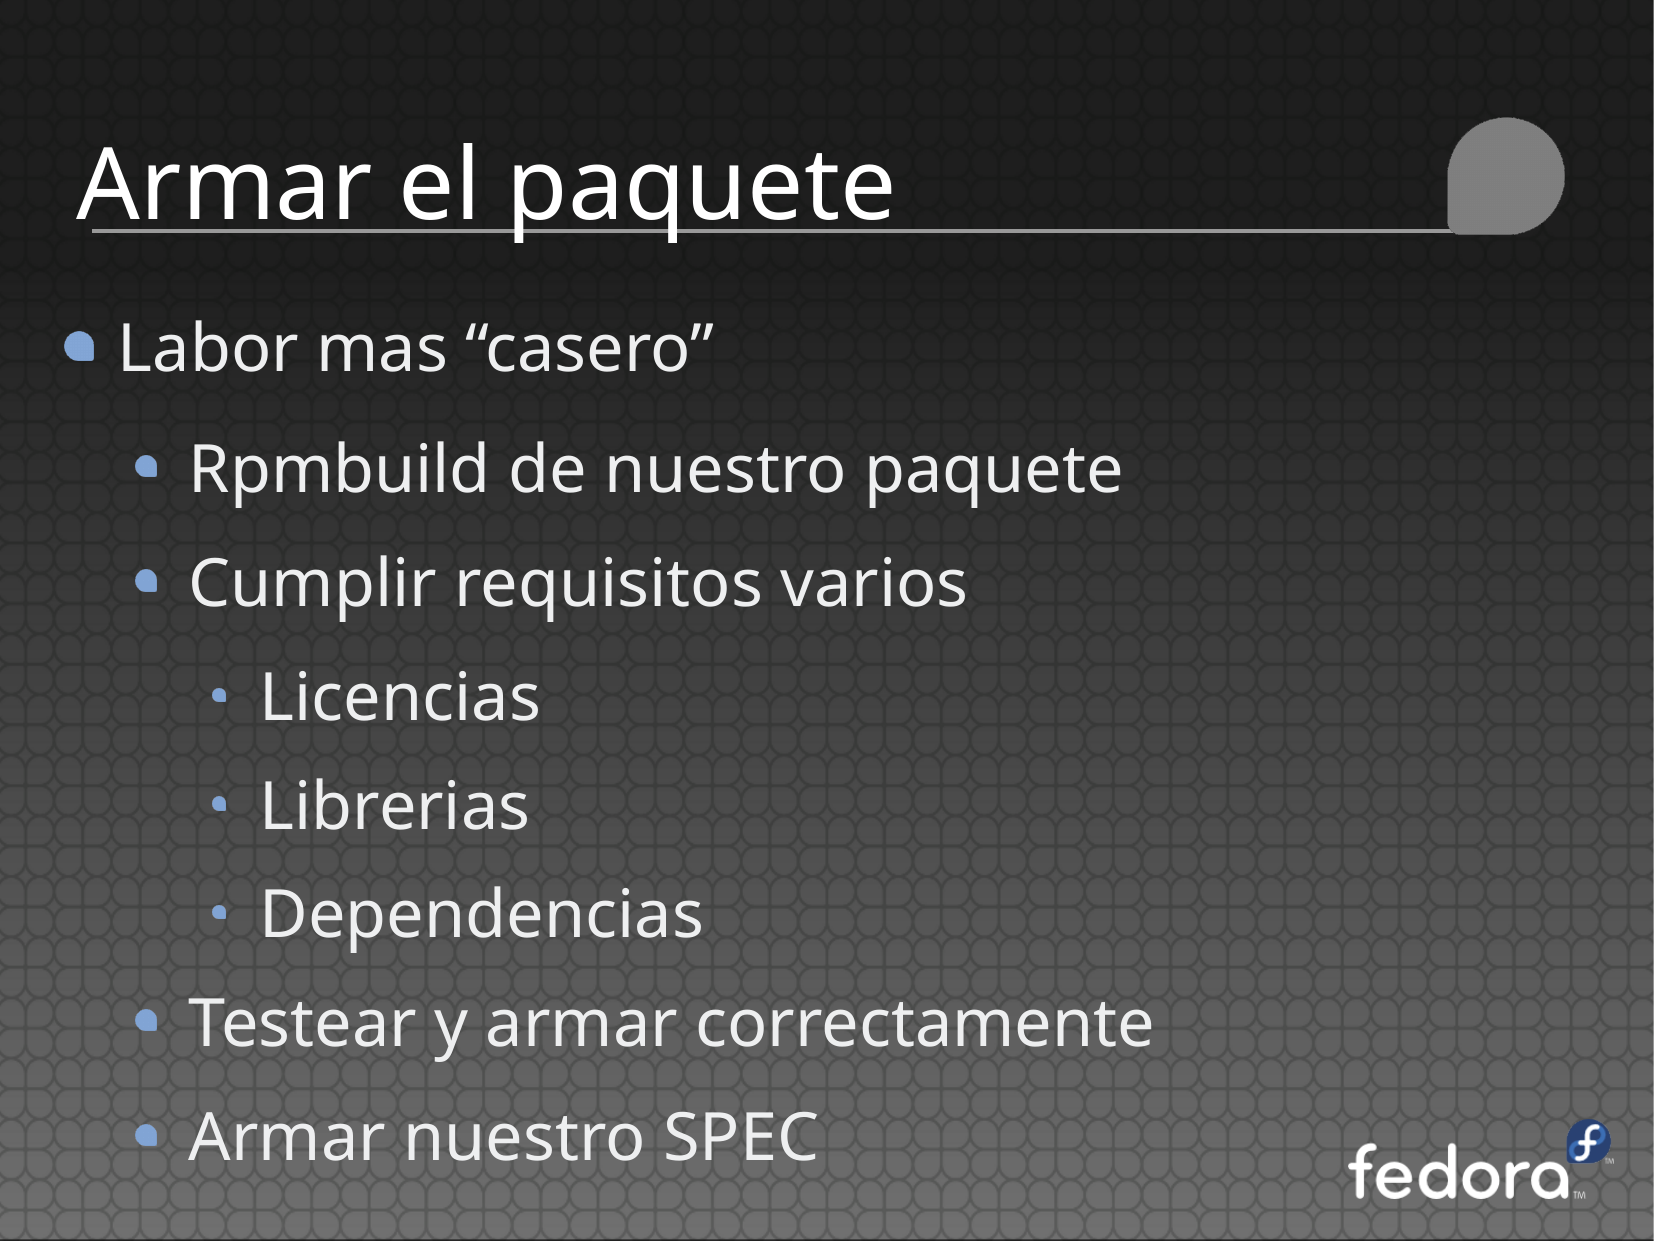

# Armar el paquete
Labor mas “casero”
Rpmbuild de nuestro paquete
Cumplir requisitos varios
Licencias
Librerias
Dependencias
Testear y armar correctamente
Armar nuestro SPEC